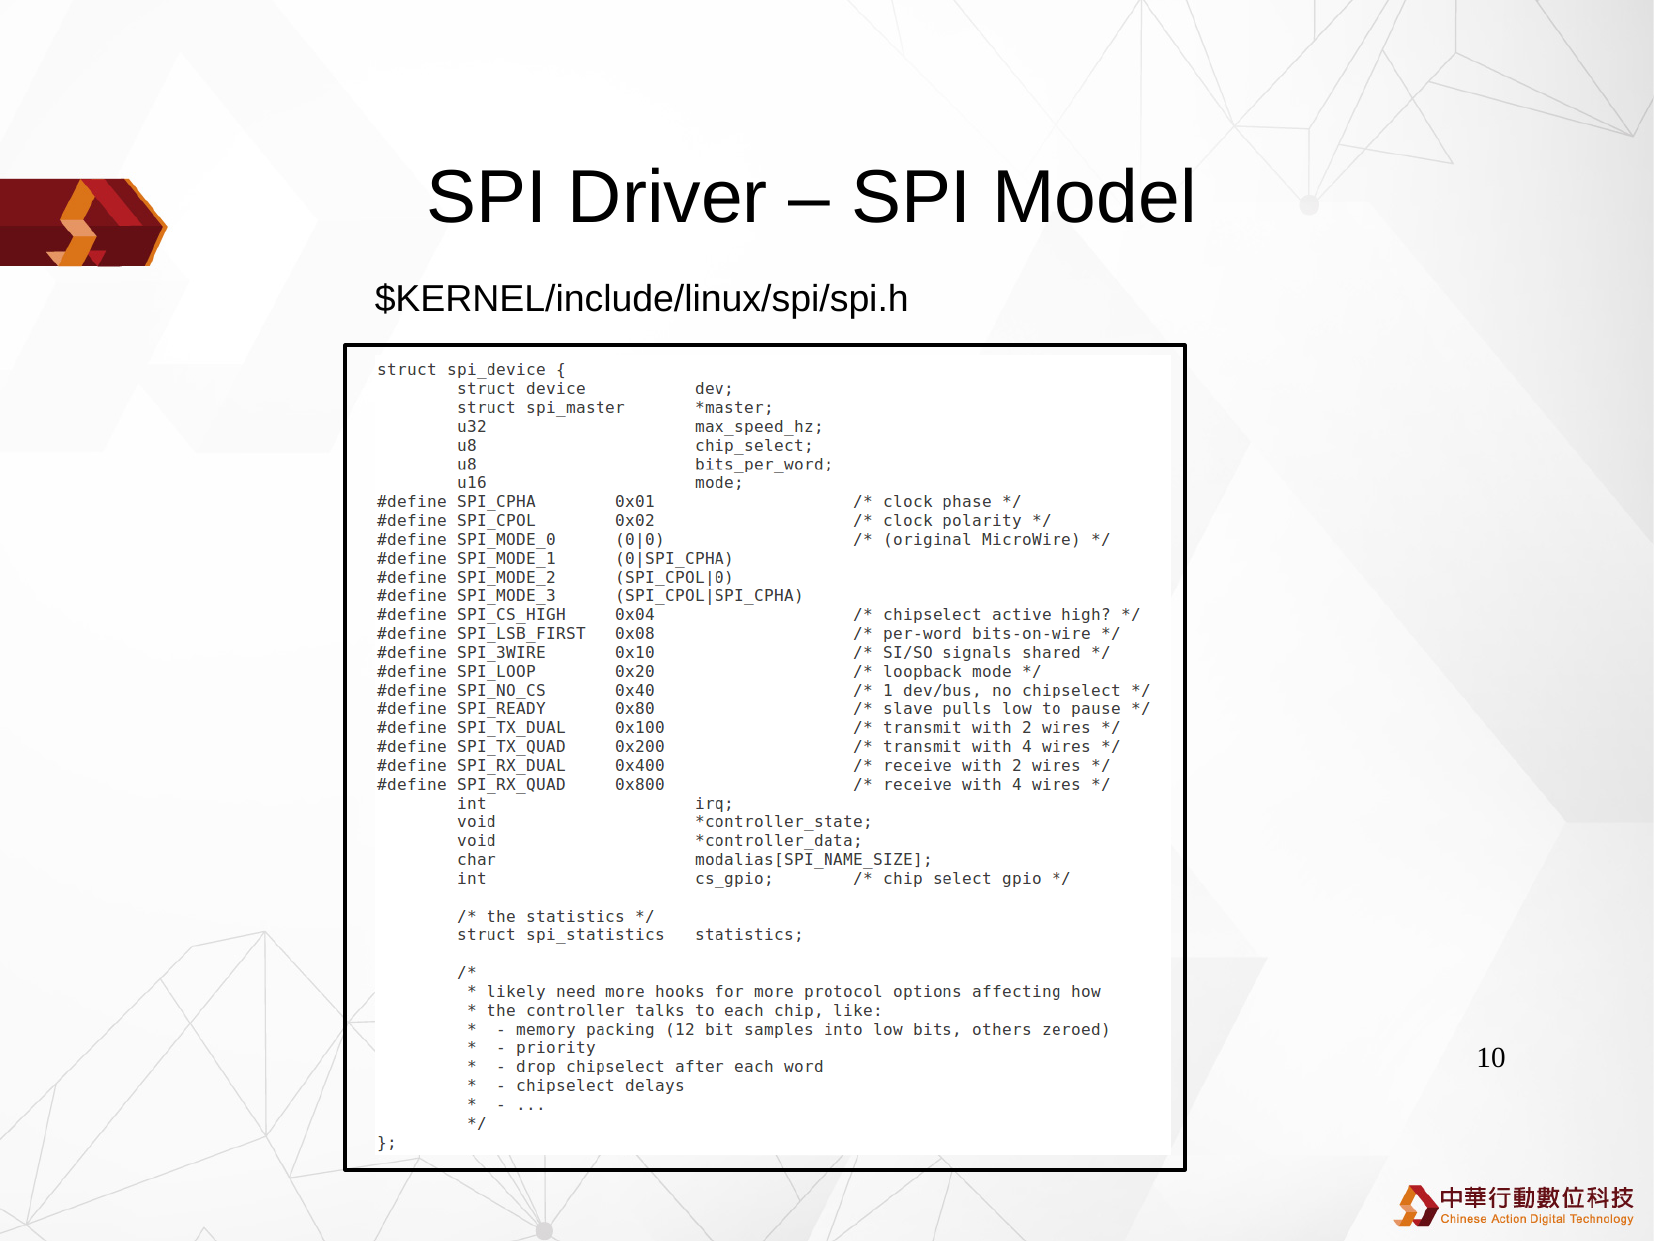

# SPI Driver – SPI Model
$KERNEL/include/linux/spi/spi.h
10